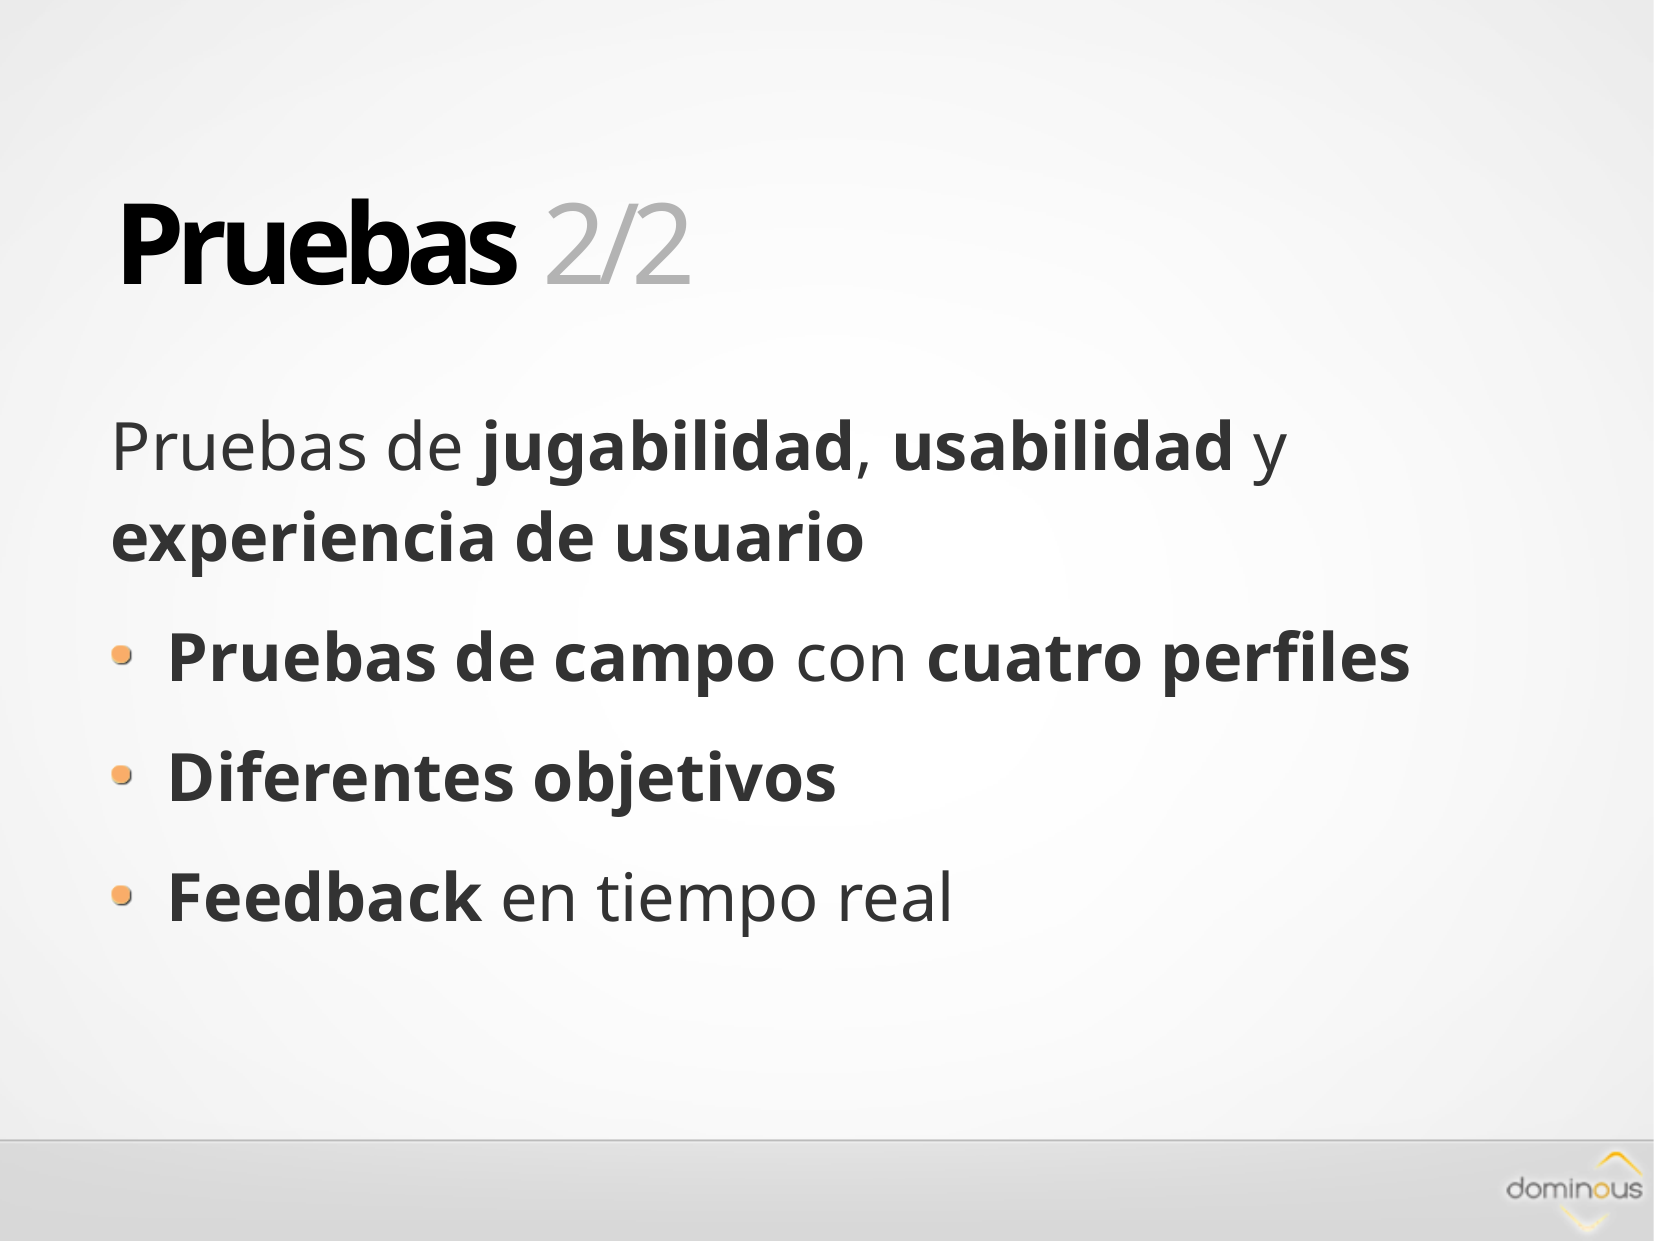

Pruebas 2/2
Pruebas de jugabilidad, usabilidad y experiencia de usuario
Pruebas de campo con cuatro perfiles
Diferentes objetivos
Feedback en tiempo real